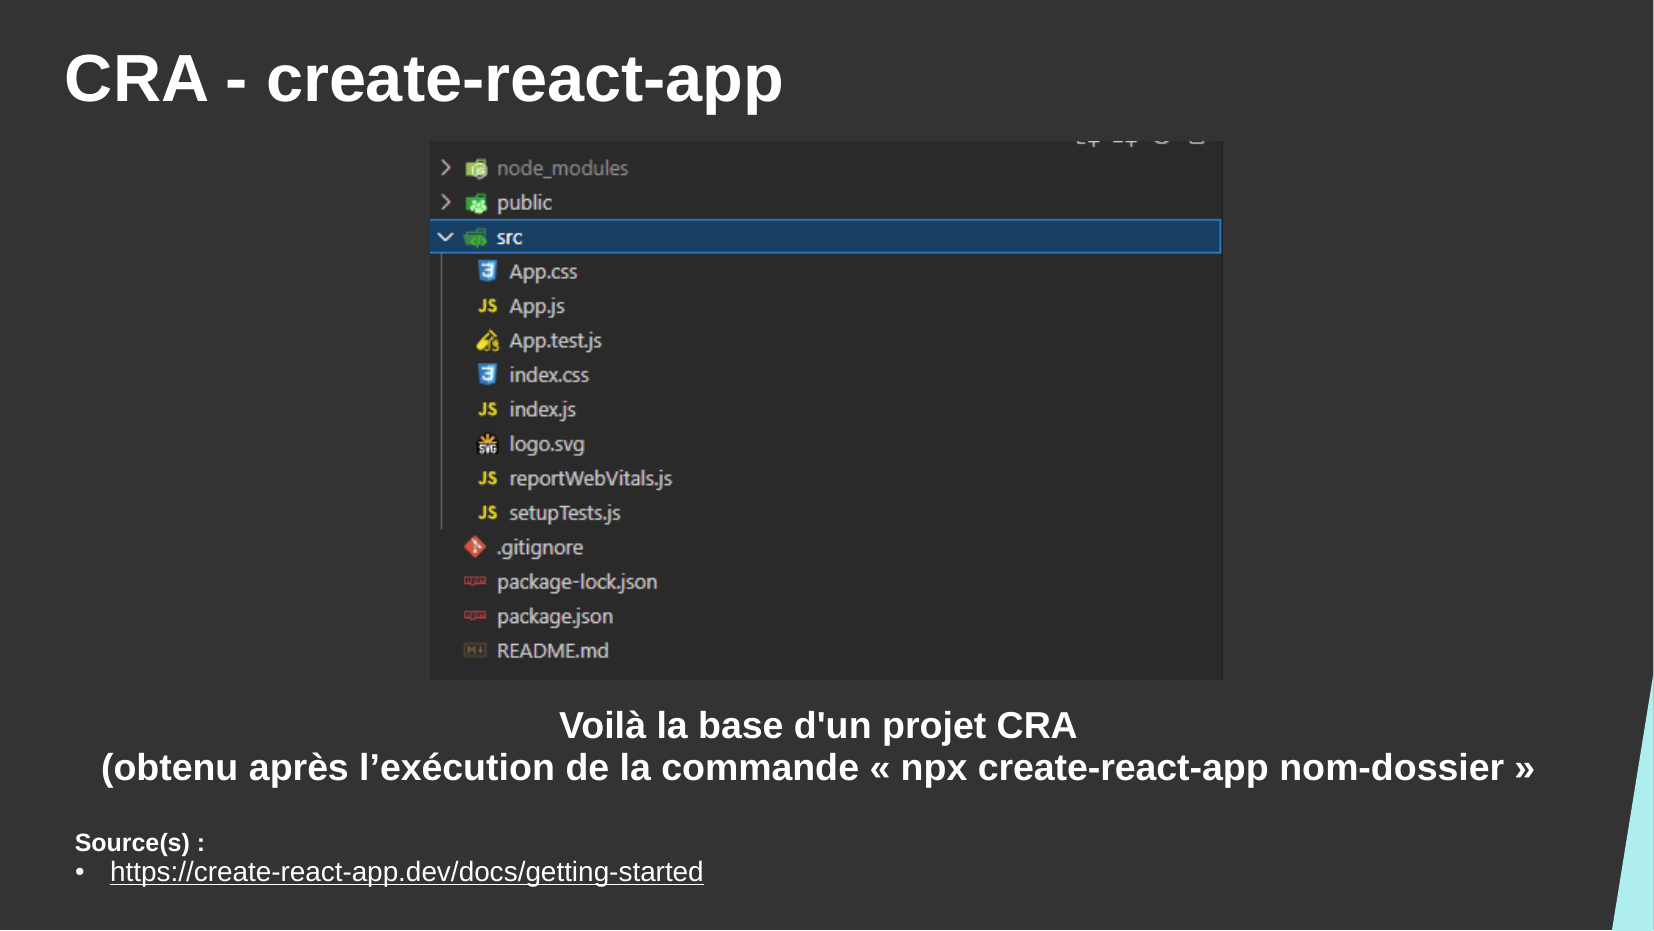

# CRA - create-react-app
Voilà la base d'un projet CRA
(obtenu après l’exécution de la commande « npx create-react-app nom-dossier »
Source(s) :
https://create-react-app.dev/docs/getting-started